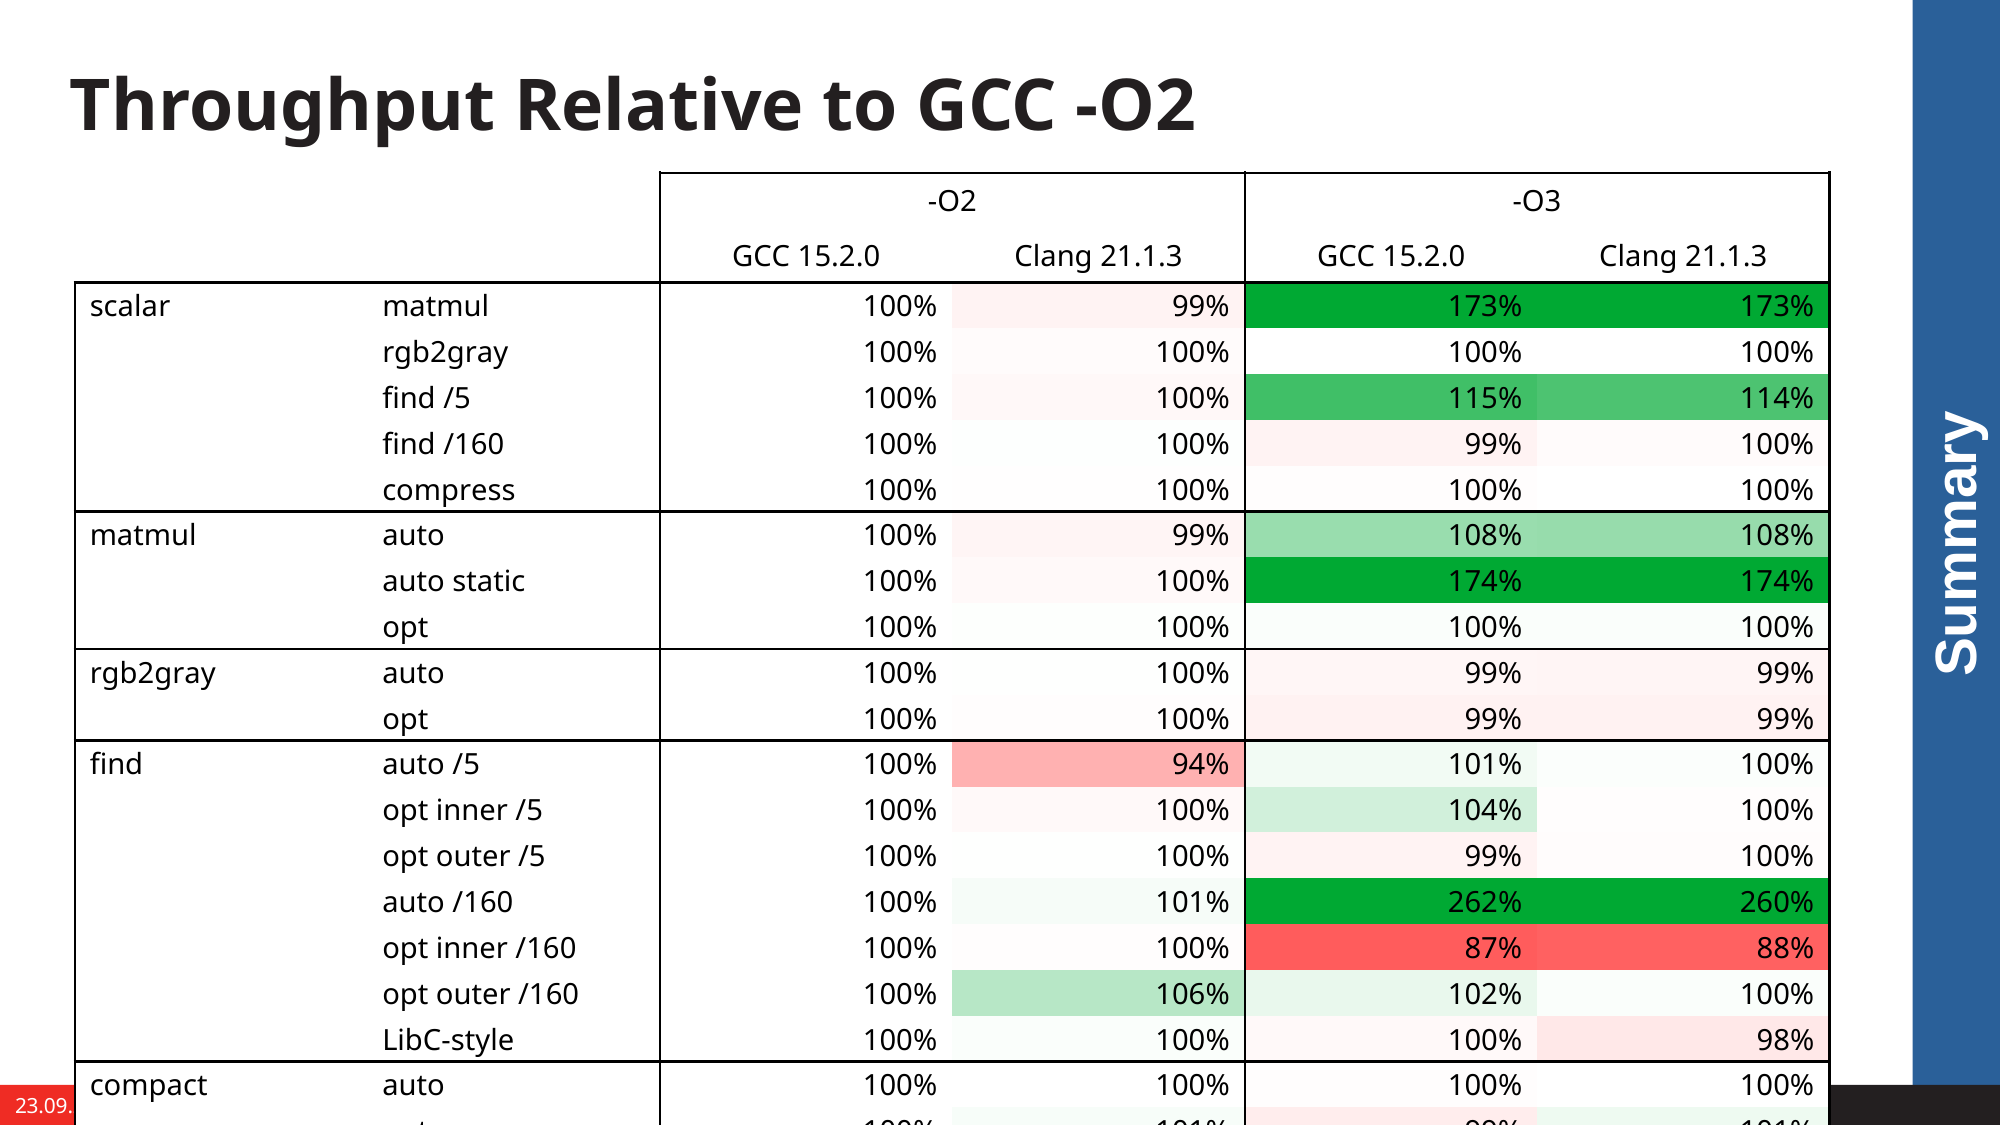

# Throughput Relative to GCC -O2
| | | -O2 | | -O3 | |
| --- | --- | --- | --- | --- | --- |
| | | GCC 15.2.0 | Clang 21.1.3 | GCC 15.2.0 | Clang 21.1.3 |
| scalar | matmul | 100% | 99% | 173% | 173% |
| | rgb2gray | 100% | 100% | 100% | 100% |
| | find /5 | 100% | 100% | 115% | 114% |
| | find /160 | 100% | 100% | 99% | 100% |
| | compress | 100% | 100% | 100% | 100% |
| matmul | auto | 100% | 99% | 108% | 108% |
| | auto static | 100% | 100% | 174% | 174% |
| | opt | 100% | 100% | 100% | 100% |
| rgb2gray | auto | 100% | 100% | 99% | 99% |
| | opt | 100% | 100% | 99% | 99% |
| find | auto /5 | 100% | 94% | 101% | 100% |
| | opt inner /5 | 100% | 100% | 104% | 100% |
| | opt outer /5 | 100% | 100% | 99% | 100% |
| | auto /160 | 100% | 101% | 262% | 260% |
| | opt inner /160 | 100% | 100% | 87% | 88% |
| | opt outer /160 | 100% | 106% | 102% | 100% |
| | LibC-style | 100% | 100% | 100% | 98% |
| compact | auto | 100% | 100% | 100% | 100% |
| | opt | 100% | 101% | 99% | 101% |
Summary
Copyright © Efficientware GmbH, All rights reserved.